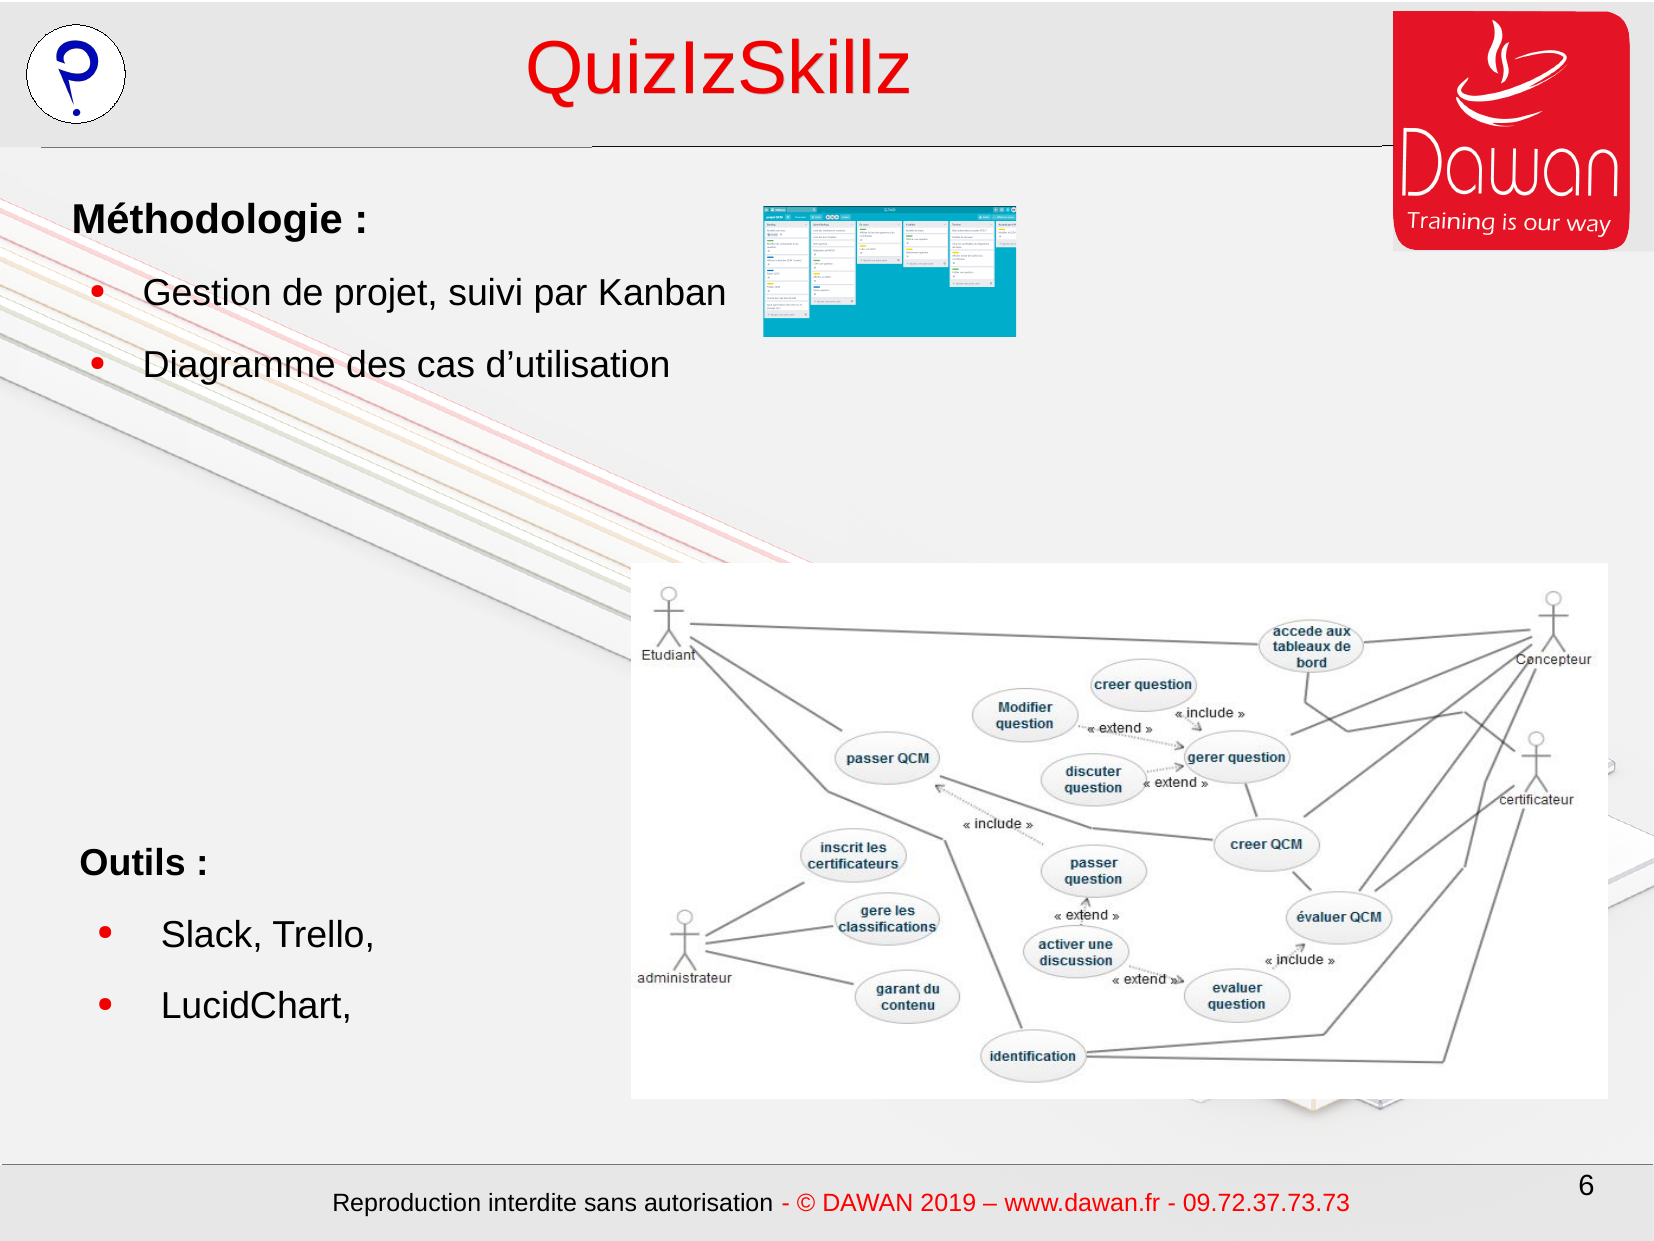

# QuizIzSkillz
Méthodologie :
Gestion de projet, suivi par Kanban
Diagramme des cas d’utilisation
Outils :
 Slack, Trello,
 LucidChart,
6